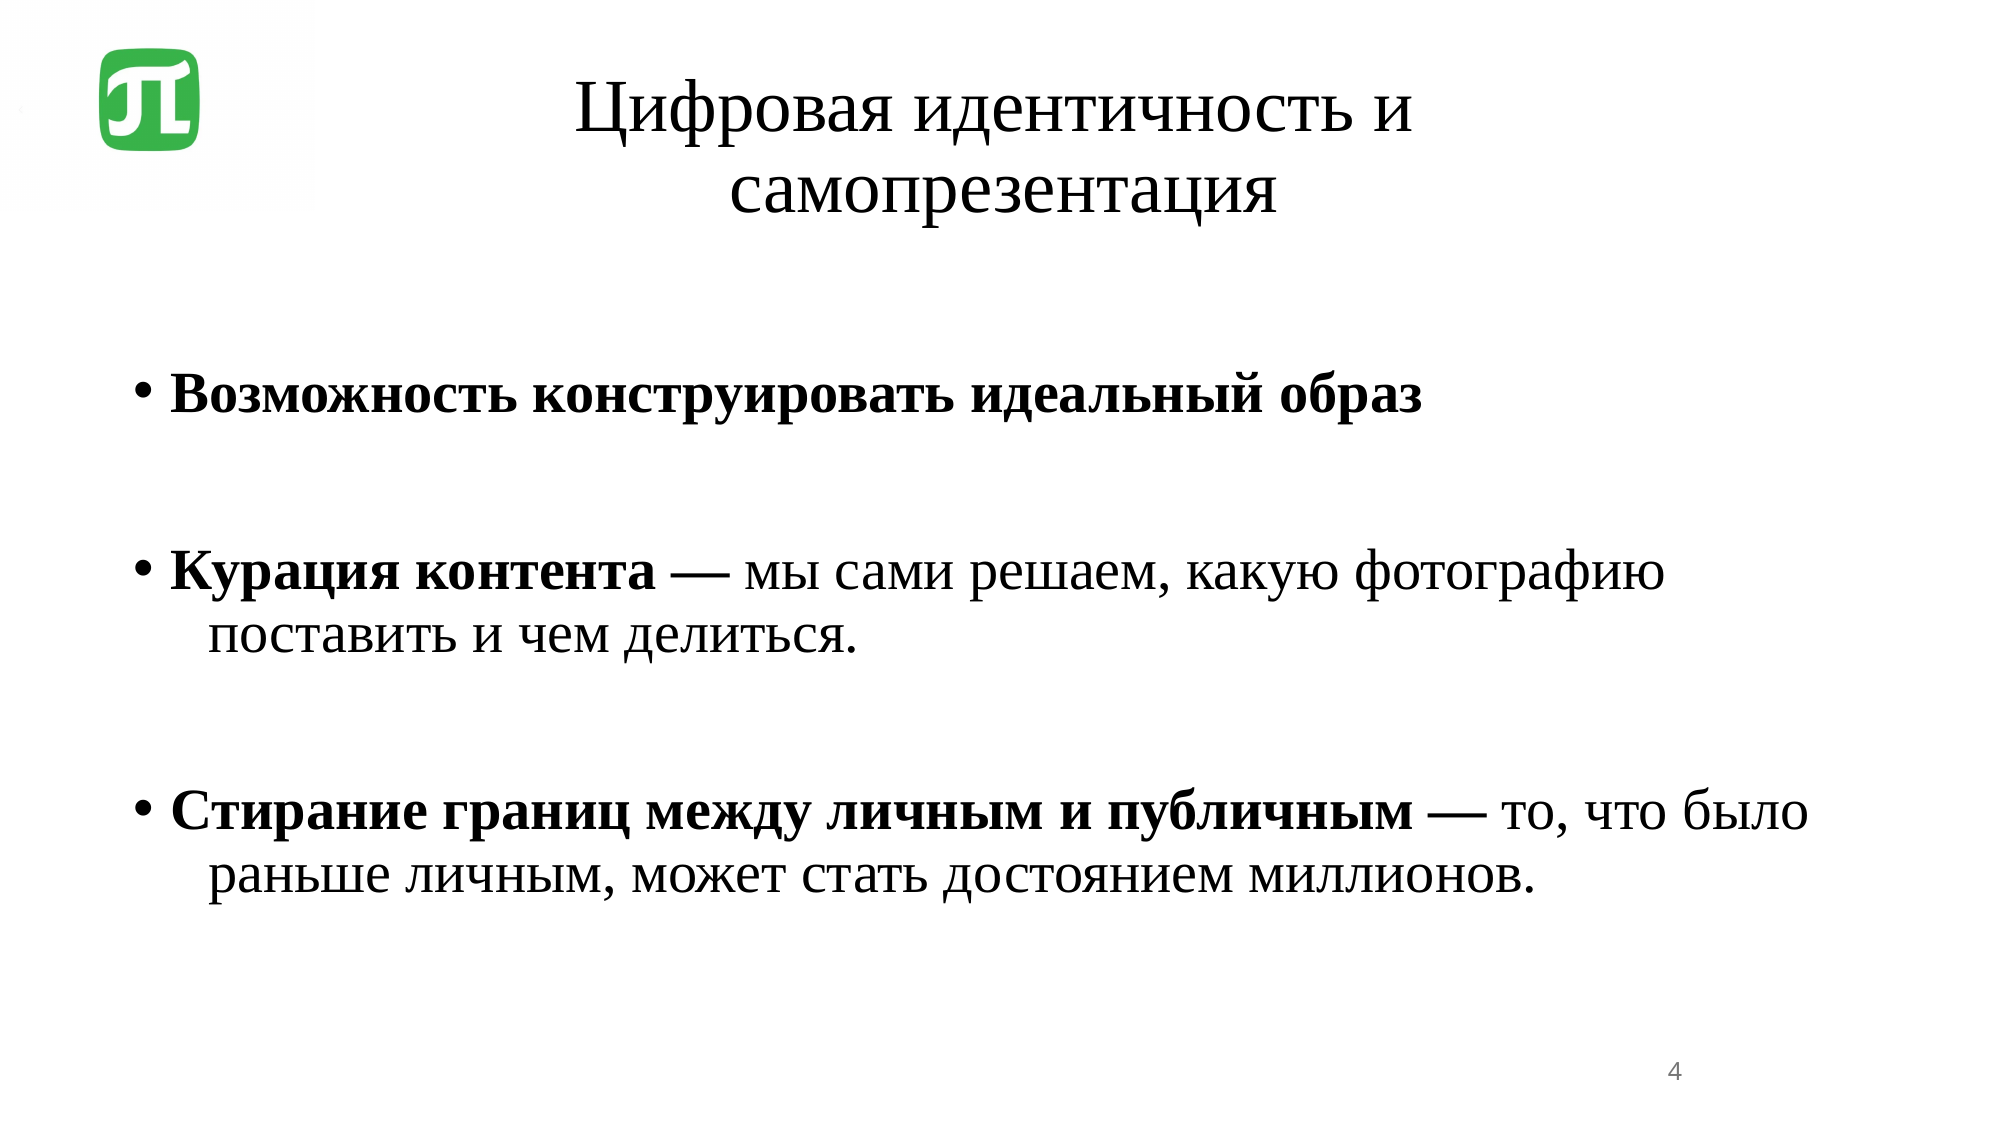

Цифровая идентичность и
самопрезентация
# Возможность конструировать идеальный образ
Курация контента — мы сами решаем, какую фотографию поставить и чем делиться.
Стирание границ между личным и публичным — то, что было раньше личным, может стать достоянием миллионов.
4